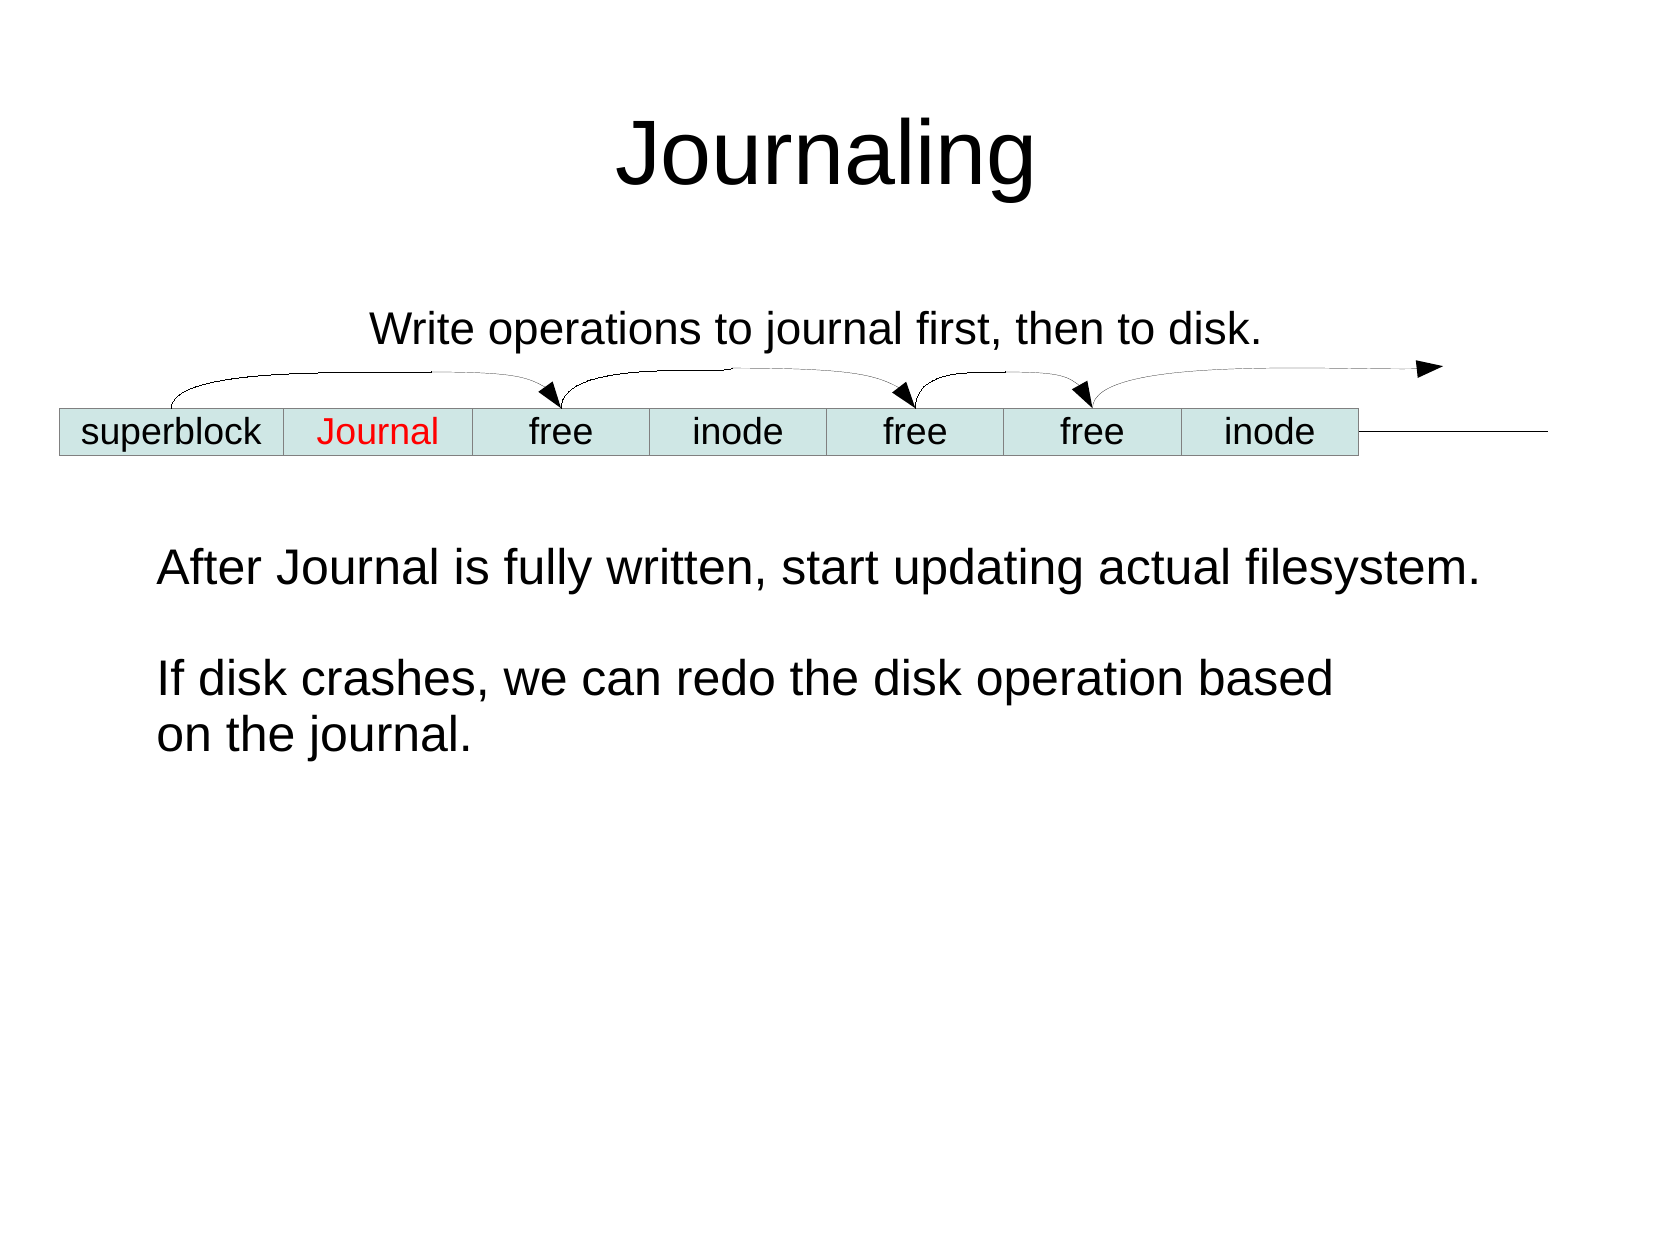

# Journaling
Write operations to journal first, then to disk.
superblock
Journal
free
inode
free
free
inode
After Journal is fully written, start updating actual filesystem.
If disk crashes, we can redo the disk operation based
on the journal.